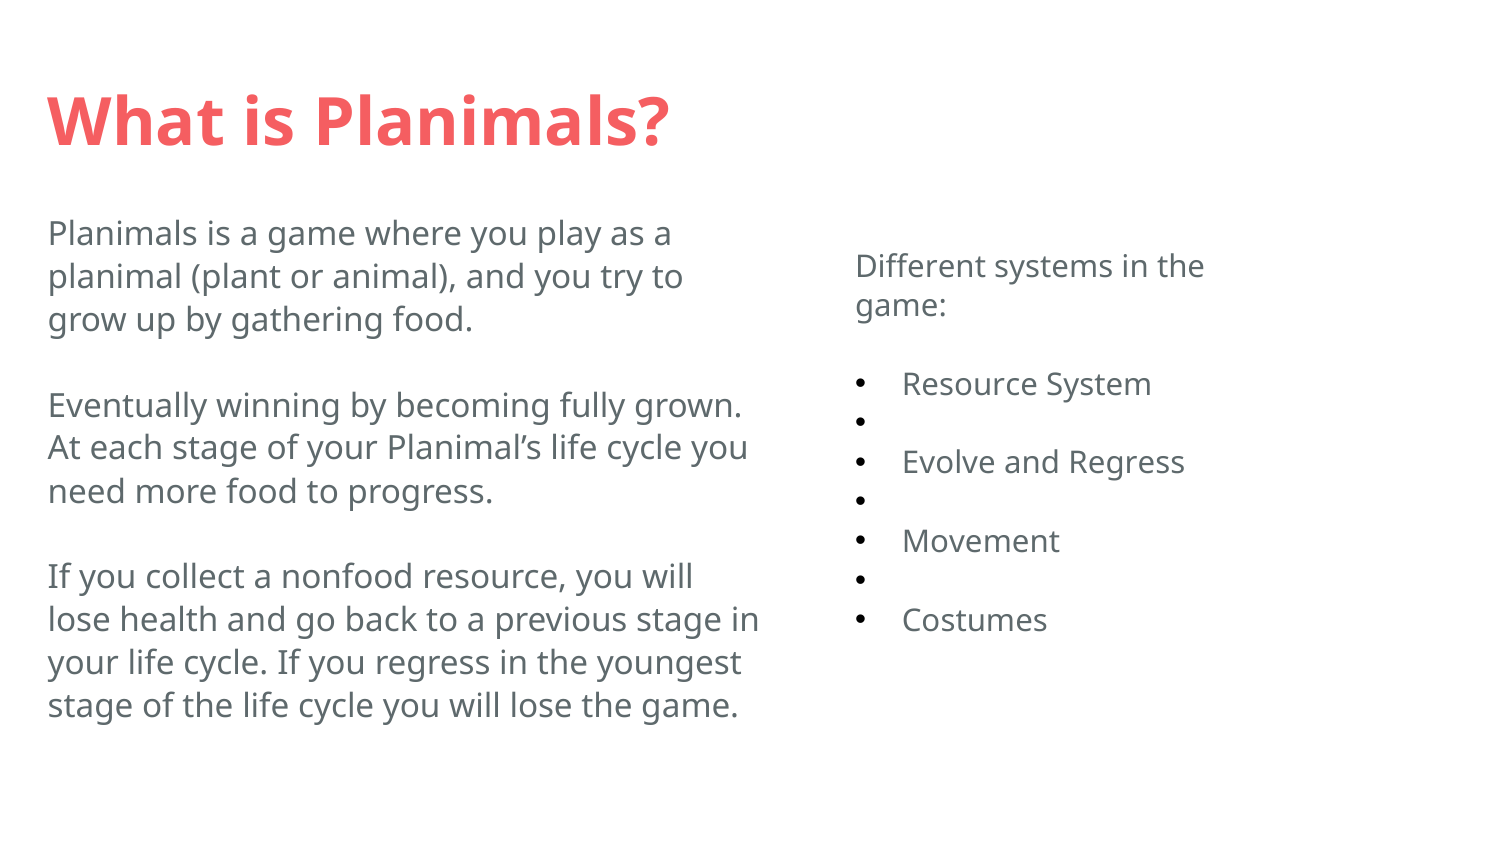

# What is Planimals?
Planimals is a game where you play as a planimal (plant or animal), and you try to grow up by gathering food.
Eventually winning by becoming fully grown. At each stage of your Planimal’s life cycle you need more food to progress.
If you collect a nonfood resource, you will lose health and go back to a previous stage in your life cycle. If you regress in the youngest stage of the life cycle you will lose the game.
Different systems in the game:
Resource System
Evolve and Regress
Movement
Costumes